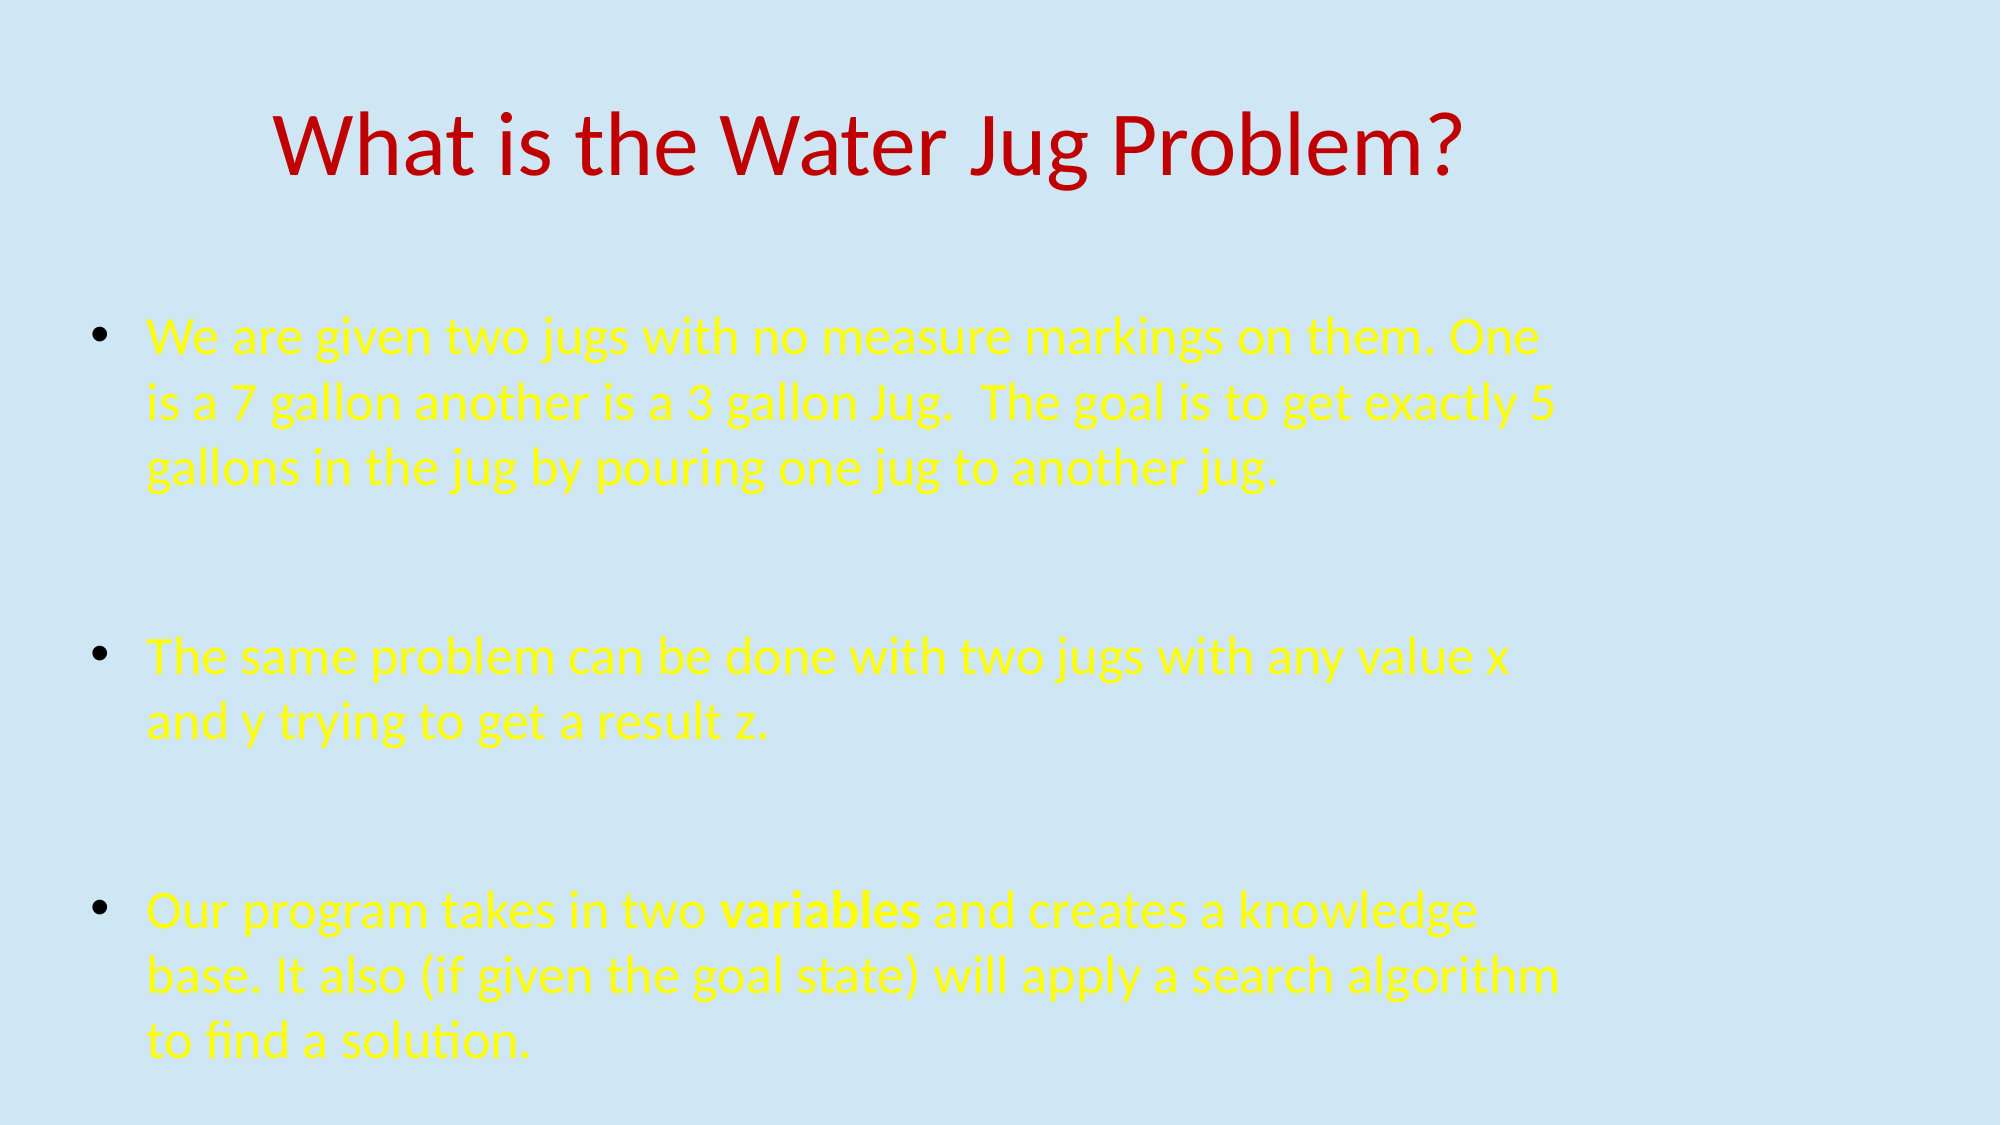

# What is the Water Jug Problem?
We are given two jugs with no measure markings on them. One is a 7 gallon another is a 3 gallon Jug. The goal is to get exactly 5 gallons in the jug by pouring one jug to another jug.
The same problem can be done with two jugs with any value x and y trying to get a result z.
Our program takes in two variables and creates a knowledge base. It also (if given the goal state) will apply a search algorithm to find a solution.